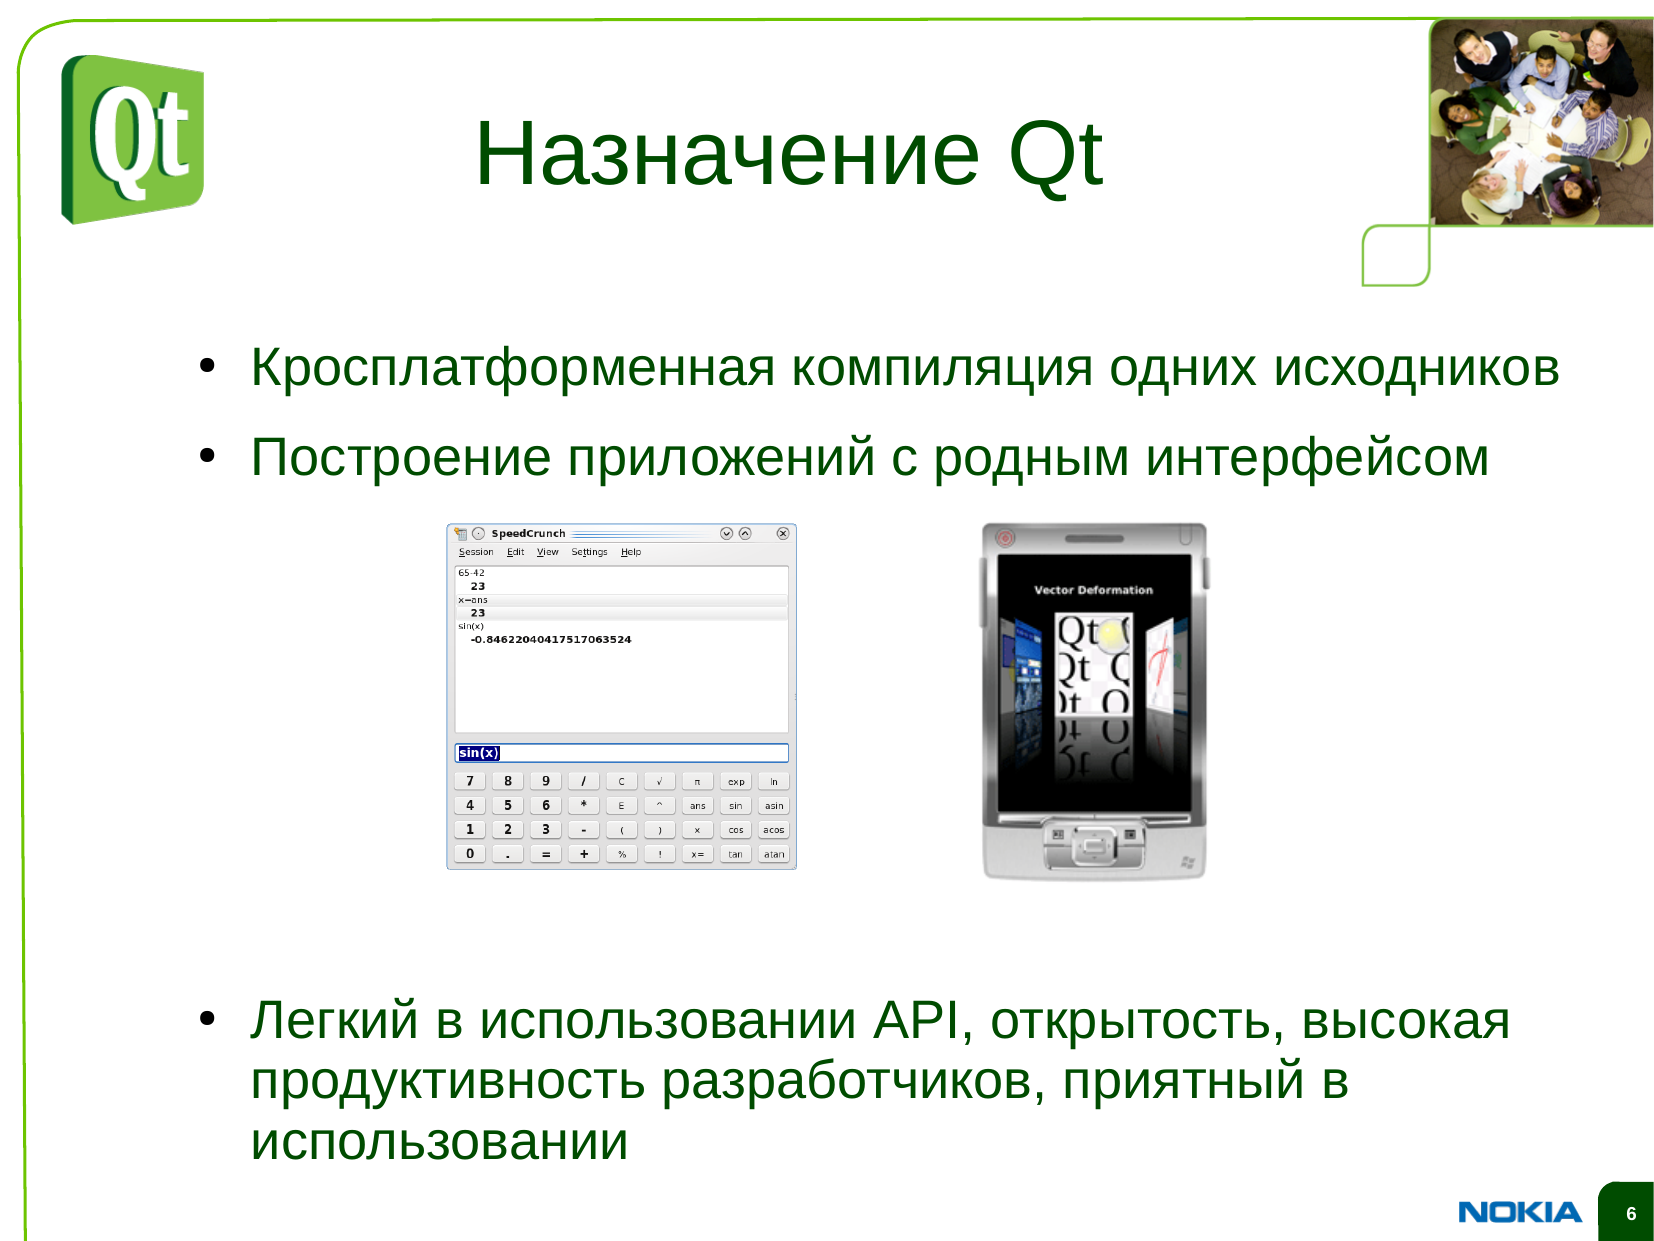

# Назначение Qt
Кросплатформенная компиляция одних исходников
Построение приложений с родным интерфейсом
Легкий в использовании API, открытость, высокая продуктивность разработчиков, приятный в использовании